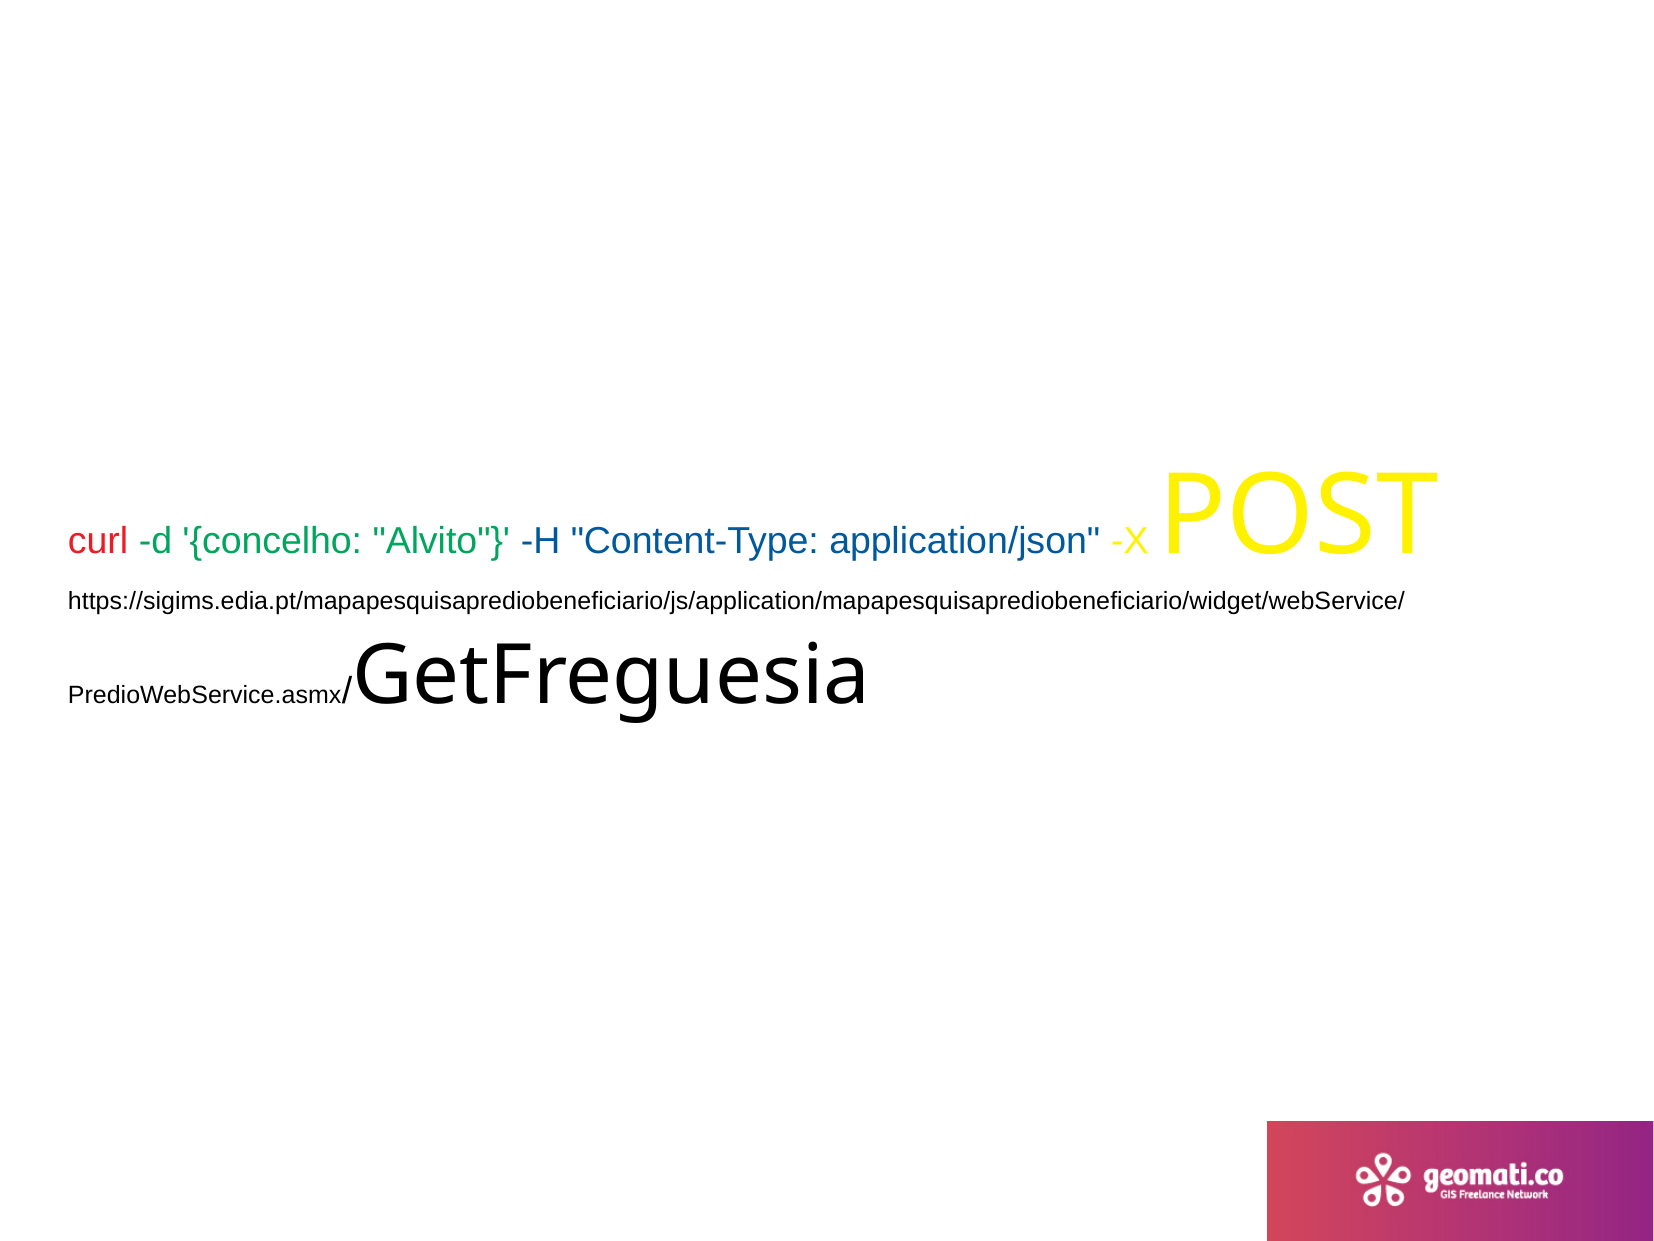

curl -d '{concelho: "Alvito"}' -H "Content-Type: application/json" -X POST
https://sigims.edia.pt/mapapesquisaprediobeneficiario/js/application/mapapesquisaprediobeneficiario/widget/webService/PredioWebService.asmx/GetFreguesia